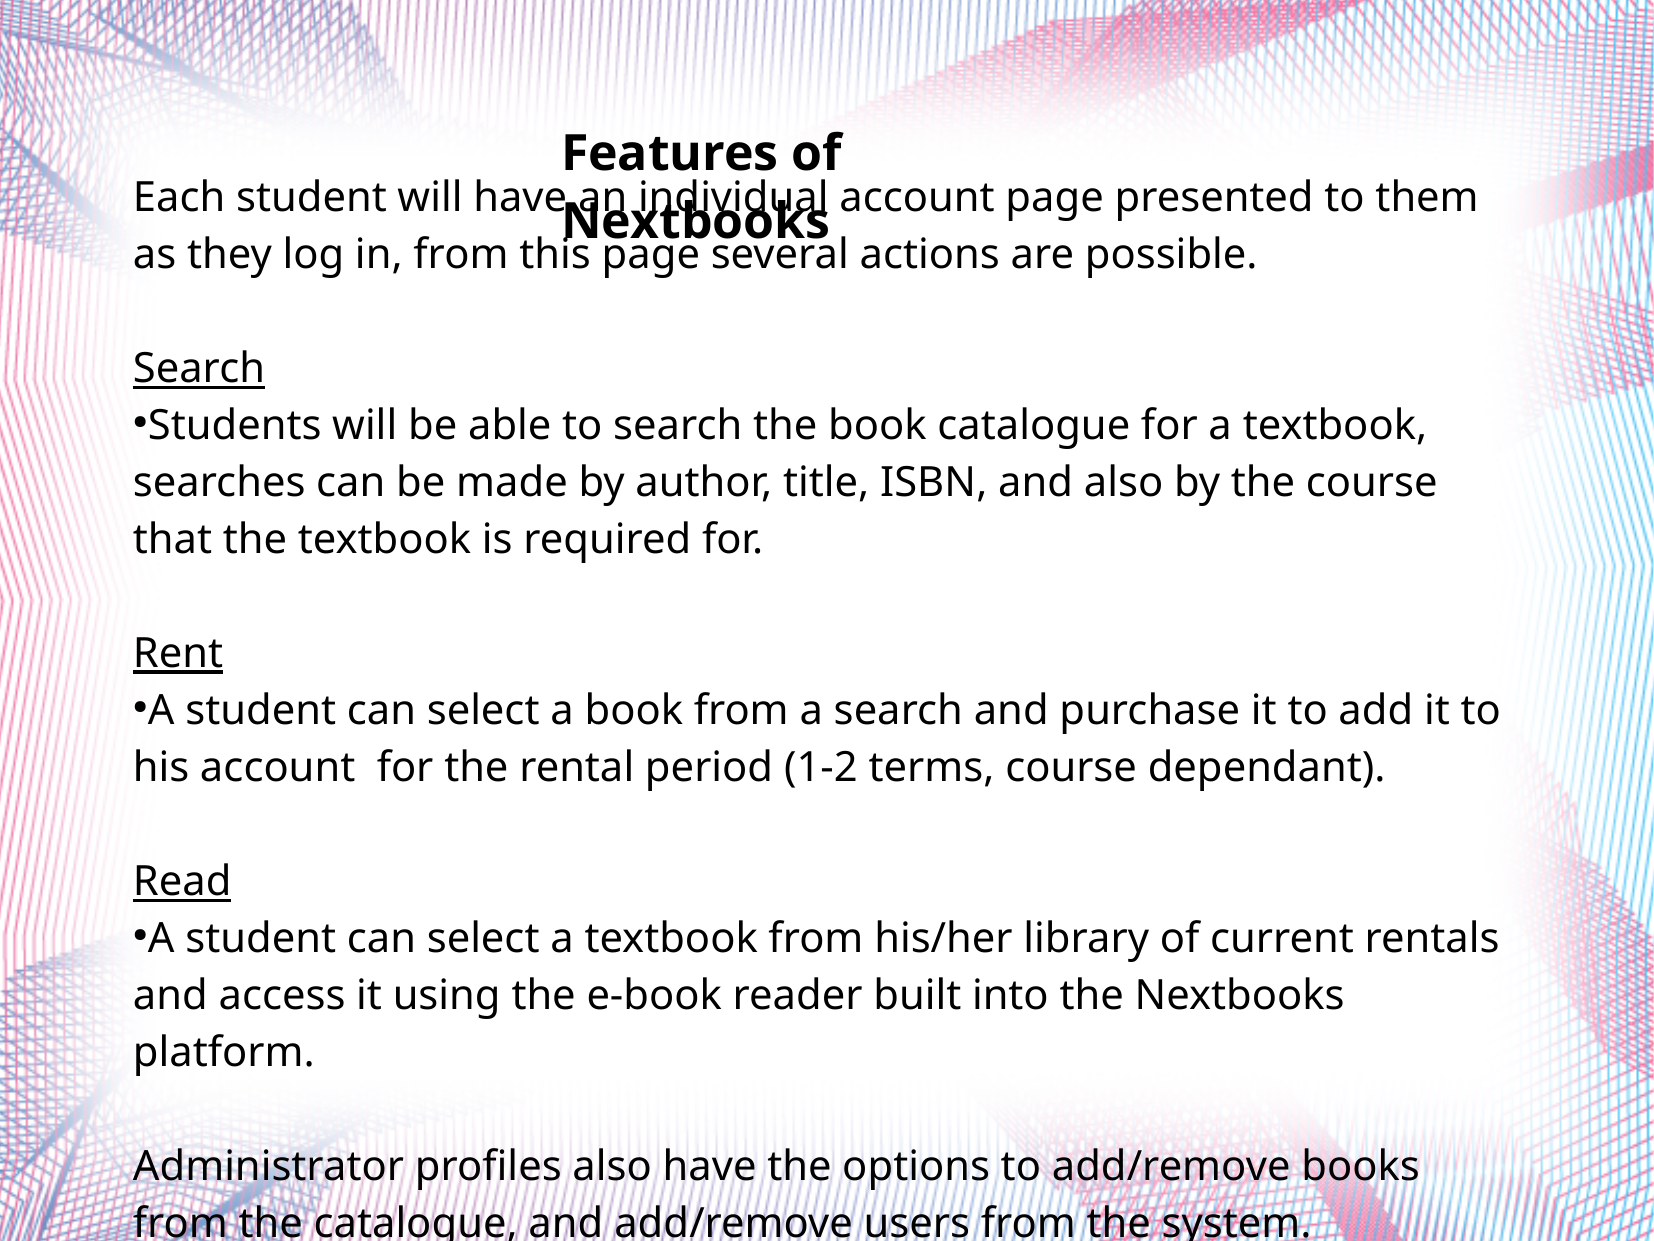

Features of Nextbooks
Each student will have an individual account page presented to them as they log in, from this page several actions are possible.
Search
Students will be able to search the book catalogue for a textbook, searches can be made by author, title, ISBN, and also by the course that the textbook is required for.
Rent
A student can select a book from a search and purchase it to add it to his account for the rental period (1-2 terms, course dependant).
Read
A student can select a textbook from his/her library of current rentals and access it using the e-book reader built into the Nextbooks platform.
Administrator profiles also have the options to add/remove books from the catalogue, and add/remove users from the system.